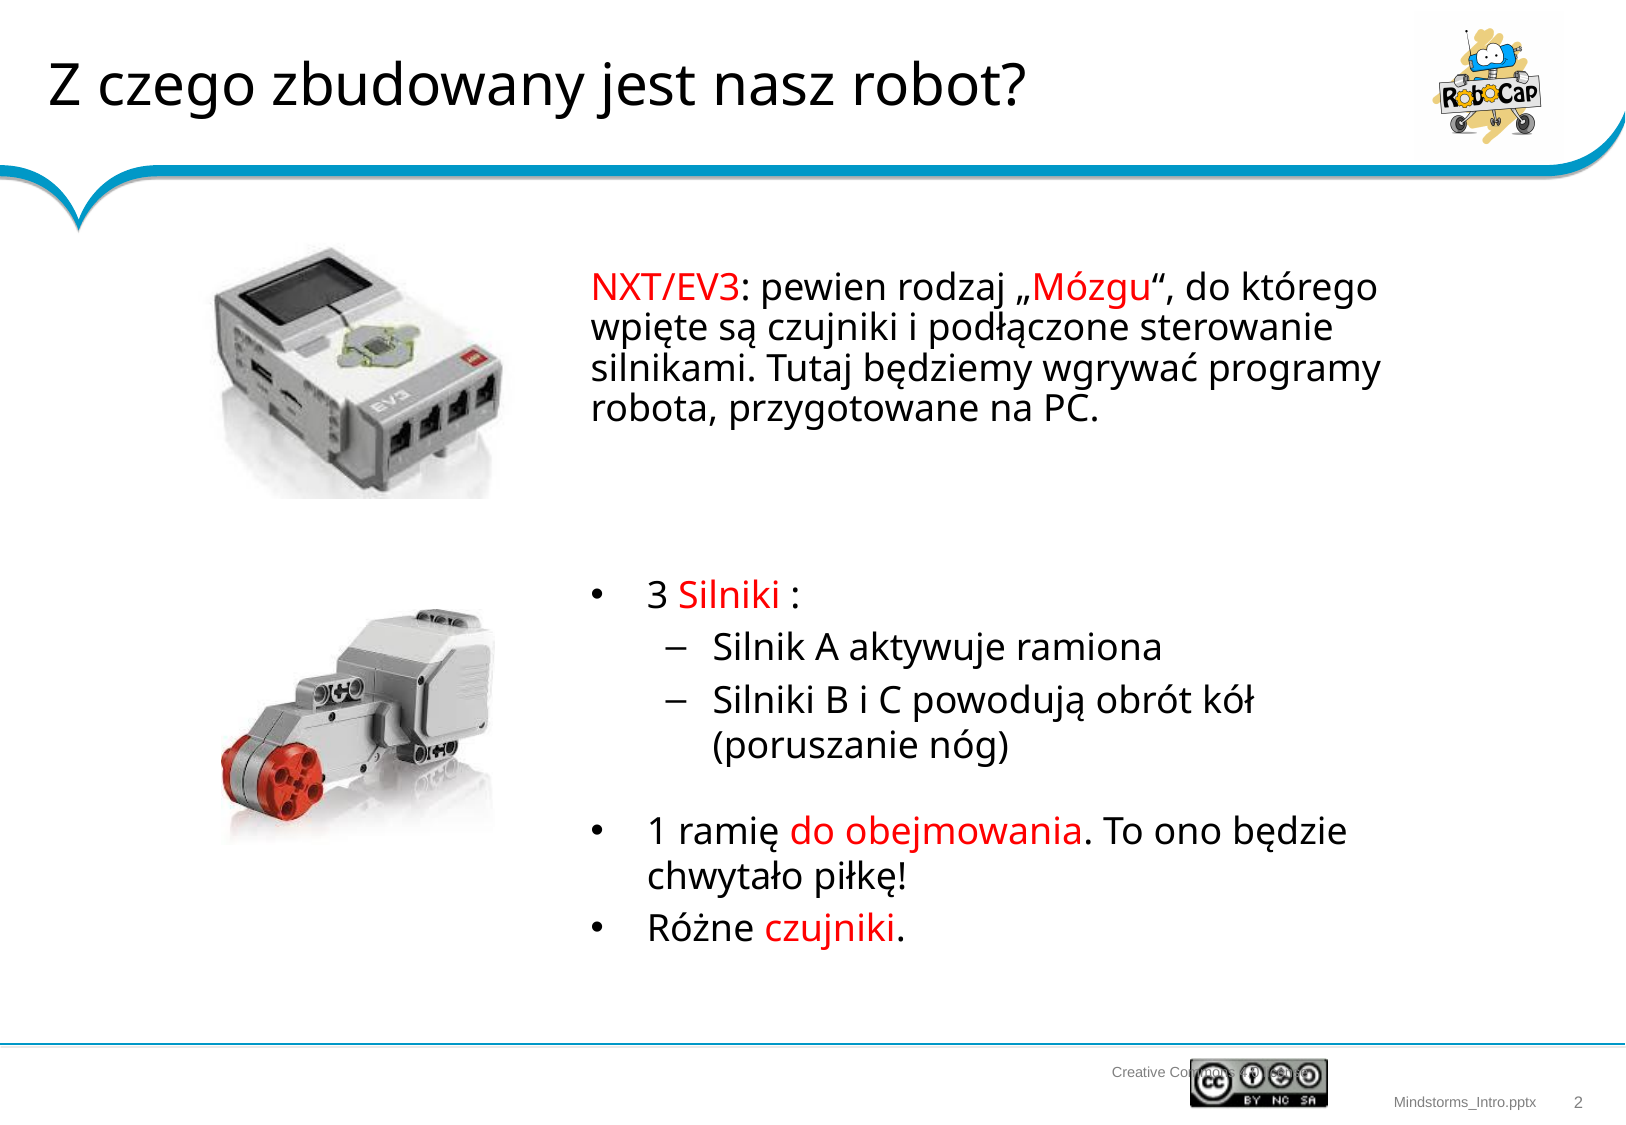

# Z czego zbudowany jest nasz robot?
NXT/EV3: pewien rodzaj „Mózgu“, do którego wpięte są czujniki i podłączone sterowanie silnikami. Tutaj będziemy wgrywać programy robota, przygotowane na PC.
3 Silniki :
Silnik A aktywuje ramiona
Silniki B i C powodują obrót kół (poruszanie nóg)
1 ramię do obejmowania. To ono będzie chwytało piłkę!
Różne czujniki.
Creative Commons 4.0 license
Mindstorms_Intro.pptx